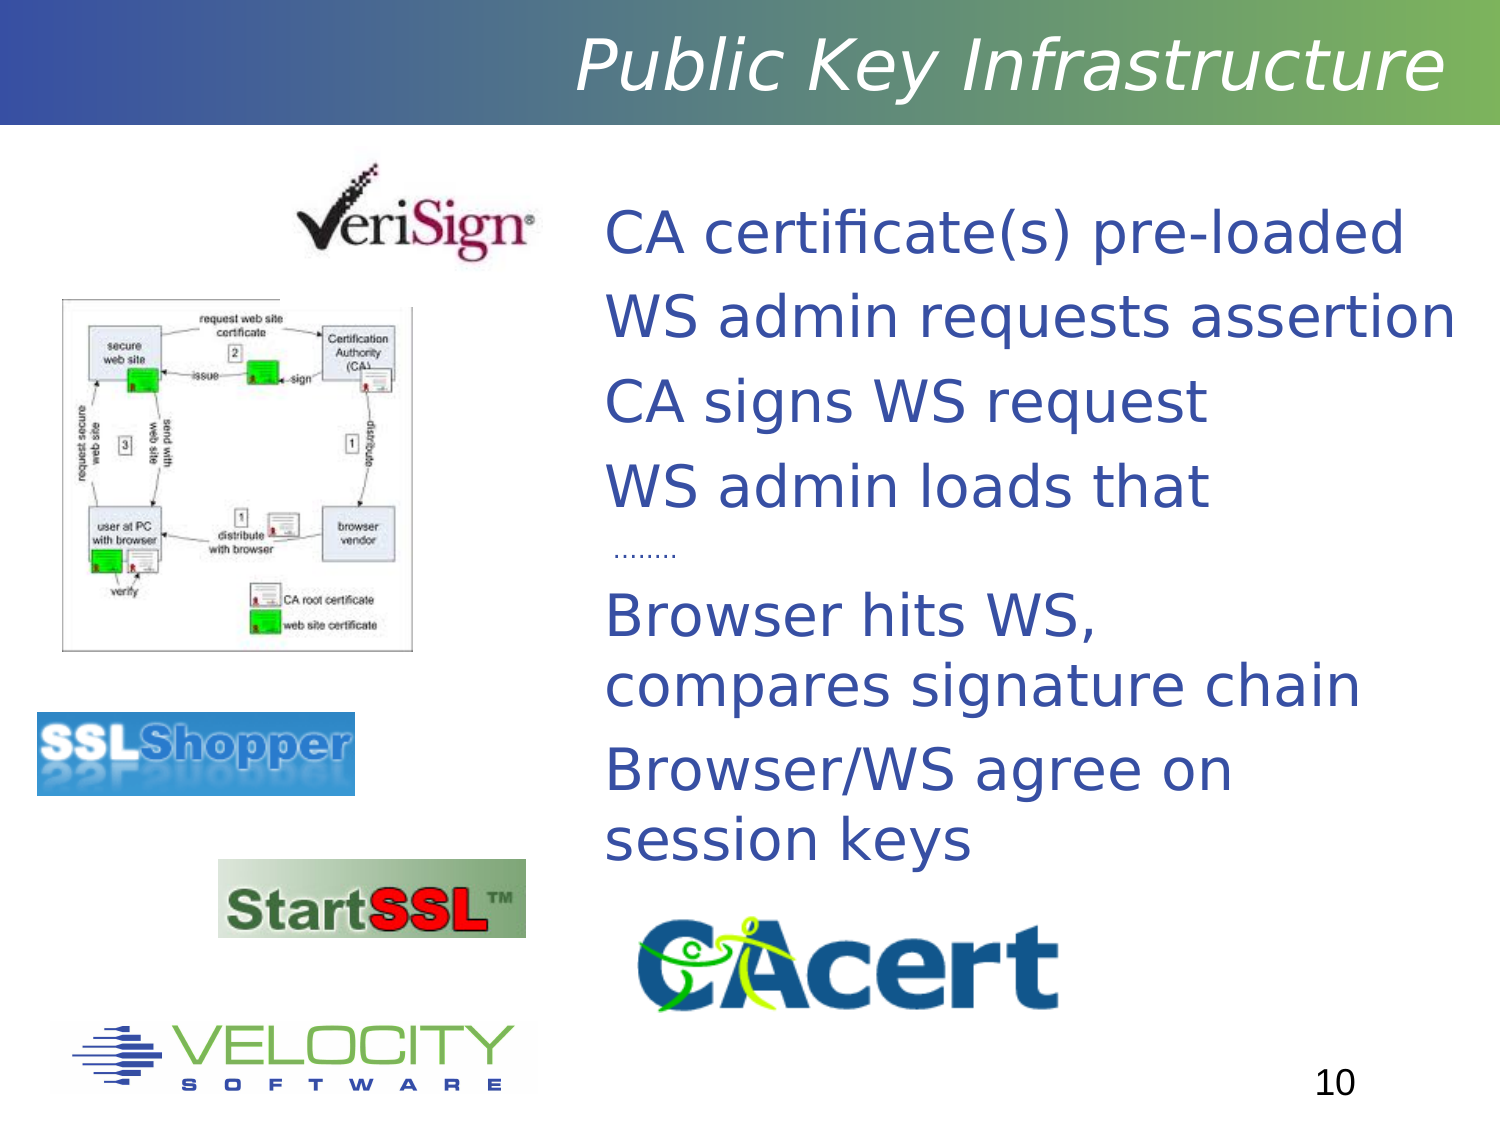

# Public Key Infrastructure
CA certificate(s) pre-loaded
WS admin requests assertion
CA signs WS request
WS admin loads that
 ….....
Browser hits WS,
compares signature chain
Browser/WS agree on
session keys
10